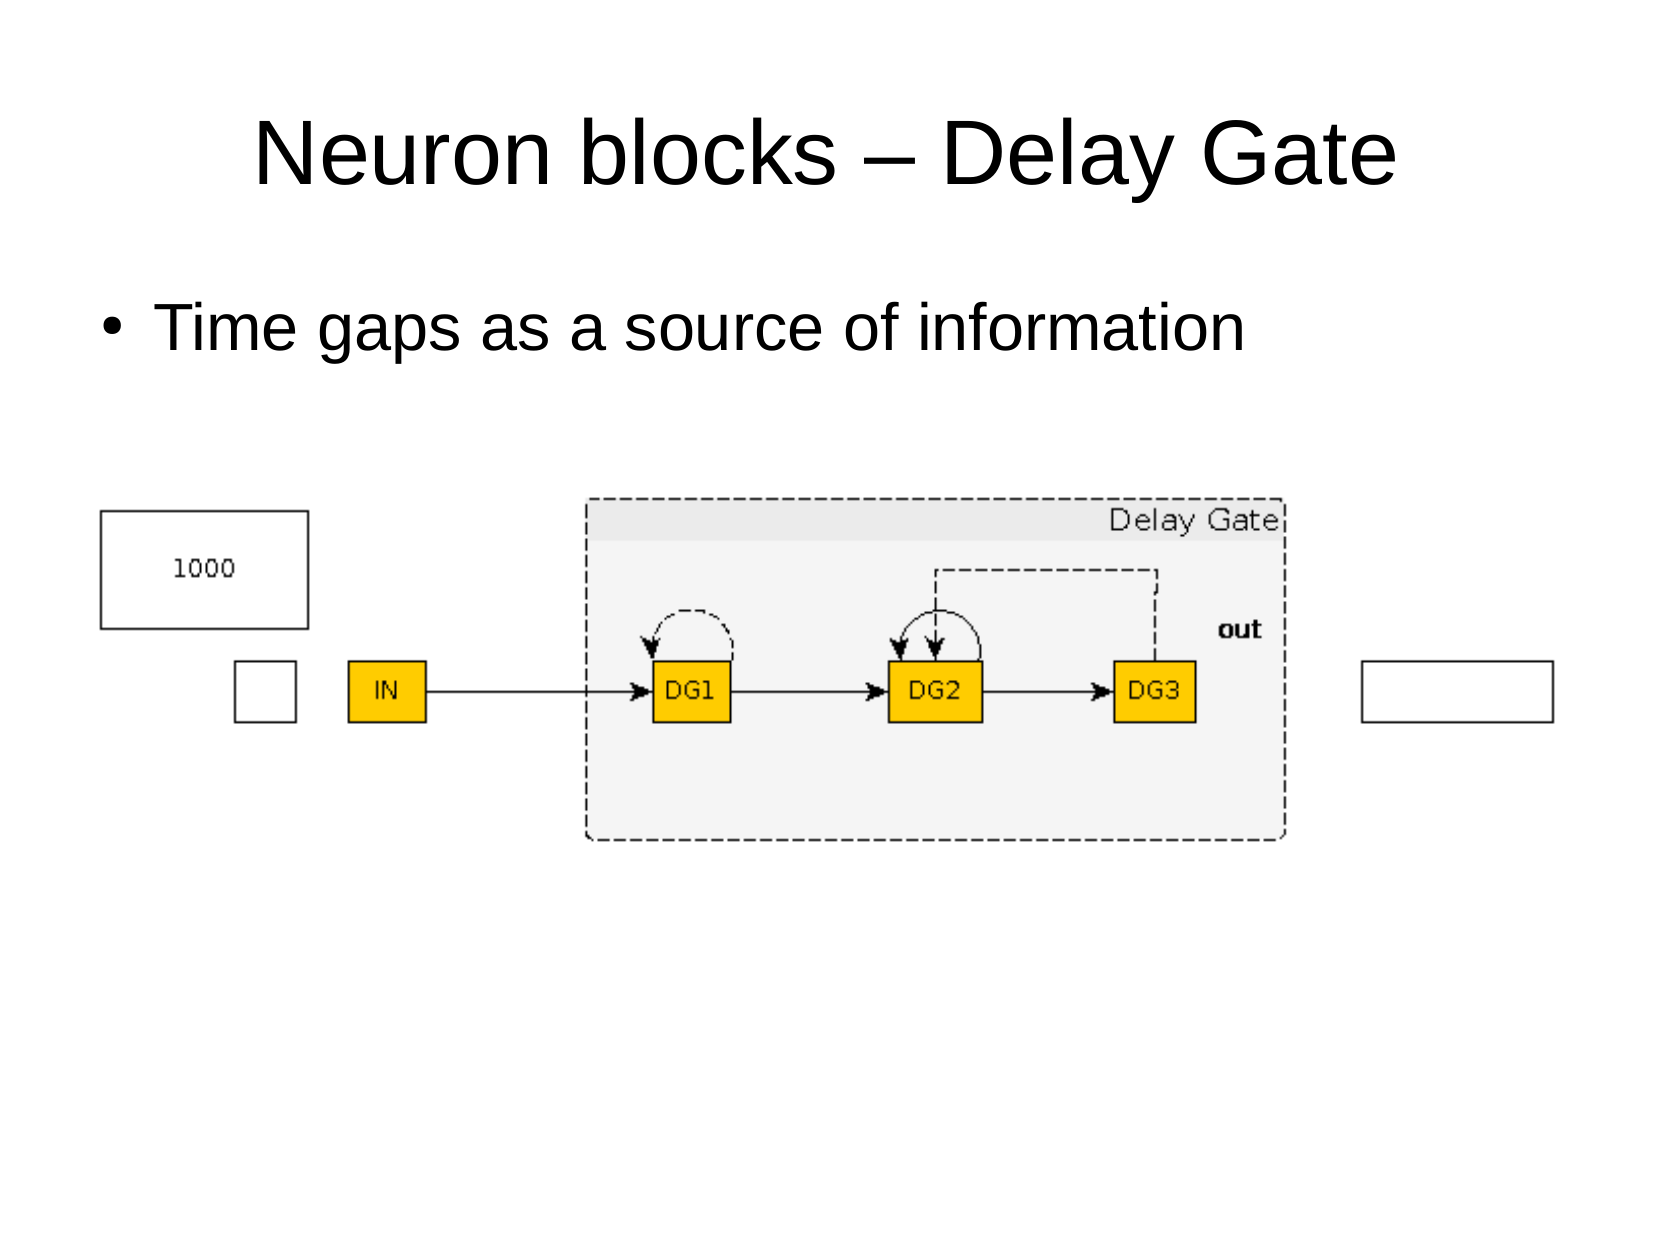

# Neuron blocks – Delay Gate
Time gaps as a source of information